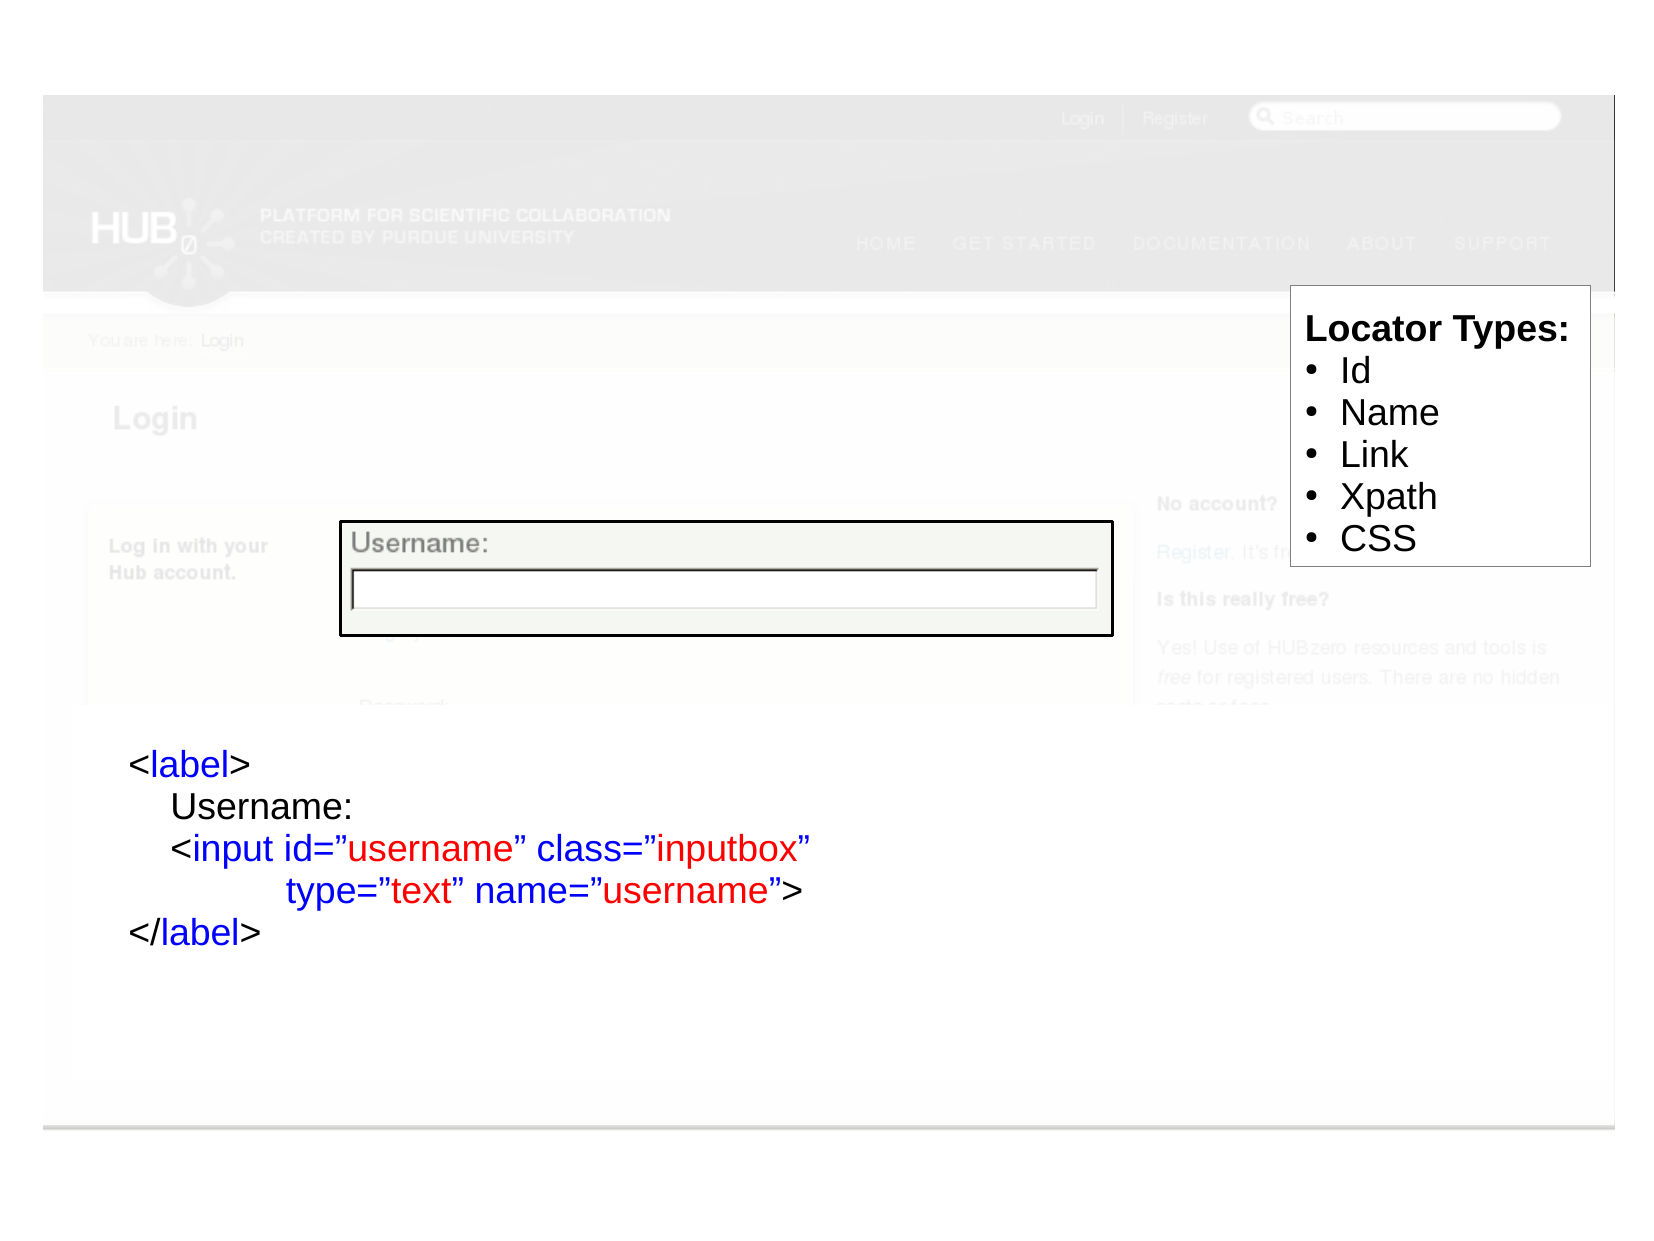

Locator Types:
Id
Name
Link
Xpath
CSS
<label>
 Username:
 <input id=”username” class=”inputbox”
 type=”text” name=”username”>
</label>